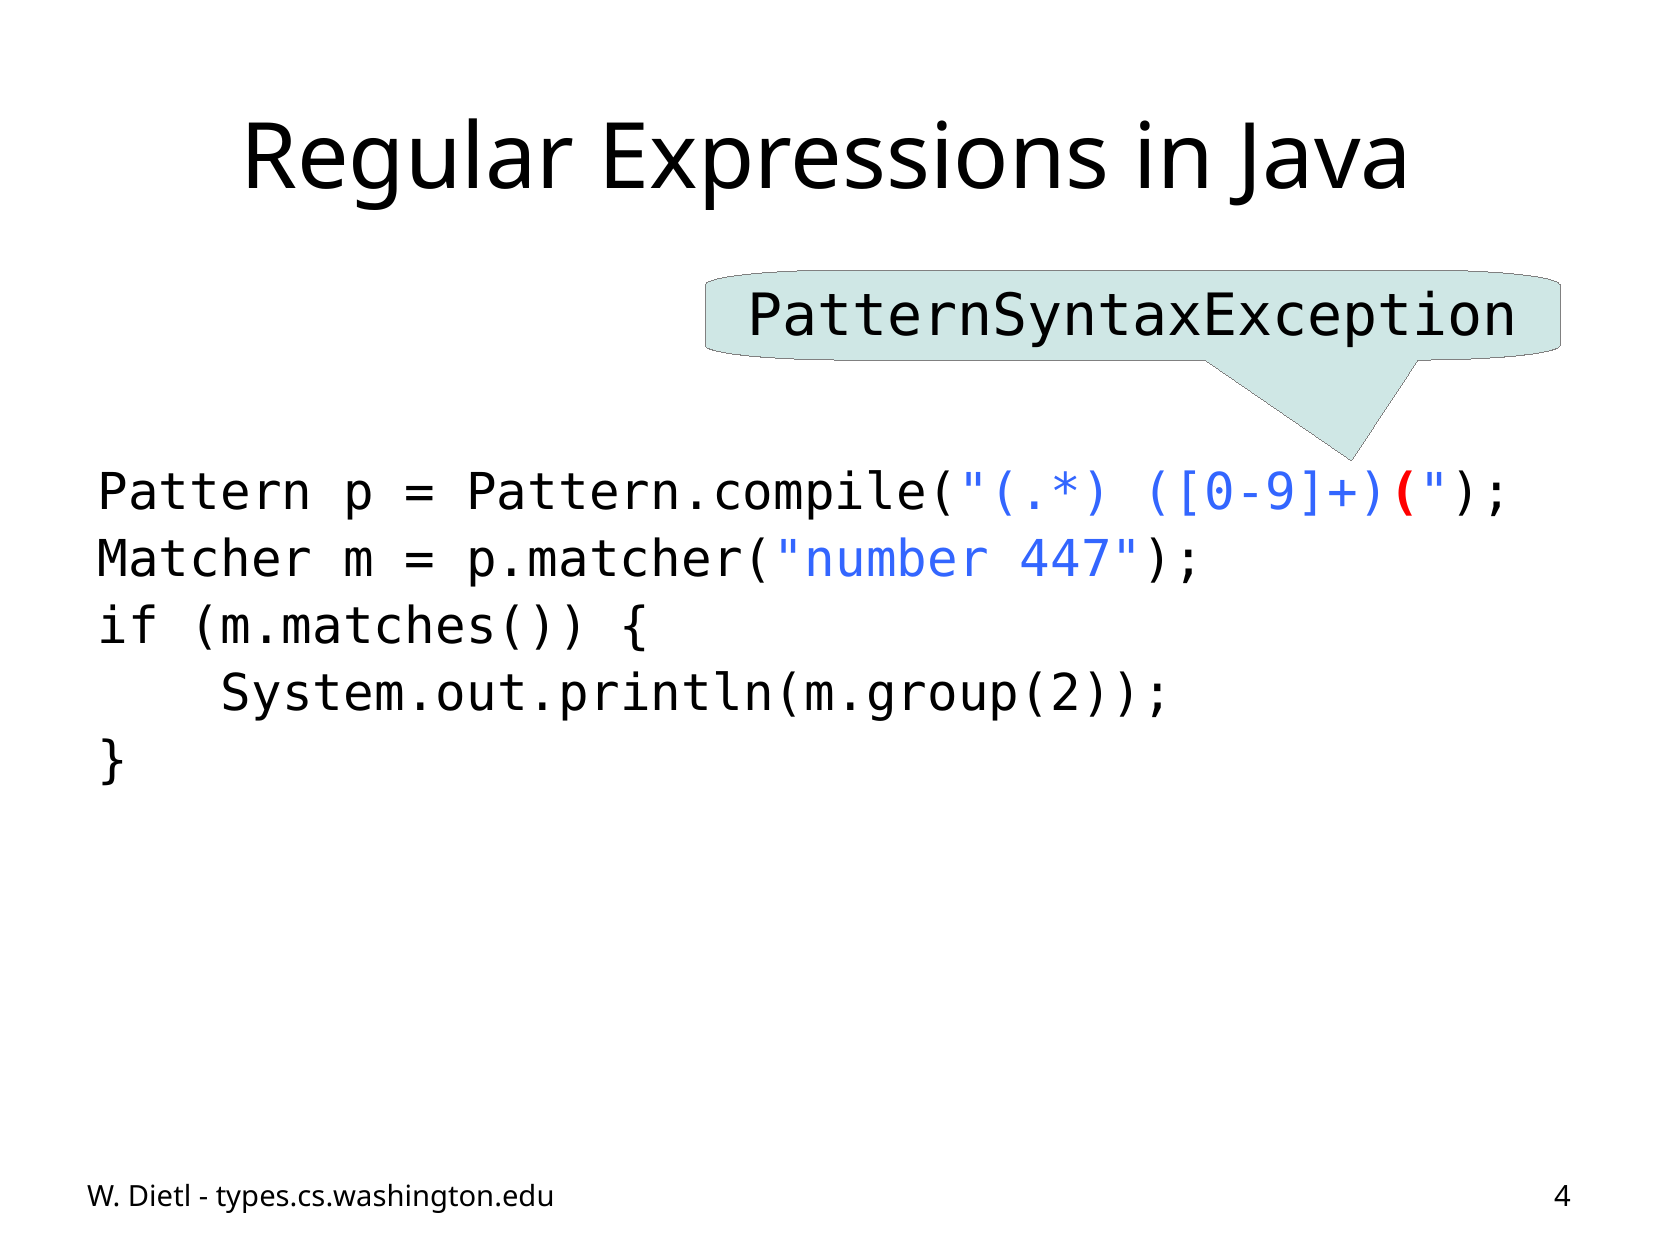

# Regular Expressions in Java
PatternSyntaxException
Pattern p = Pattern.compile("(.*) ([0-9]+)(");
Matcher m = p.matcher("number 447");
if (m.matches()) {
 System.out.println(m.group(2));
}
W. Dietl - types.cs.washington.edu
4